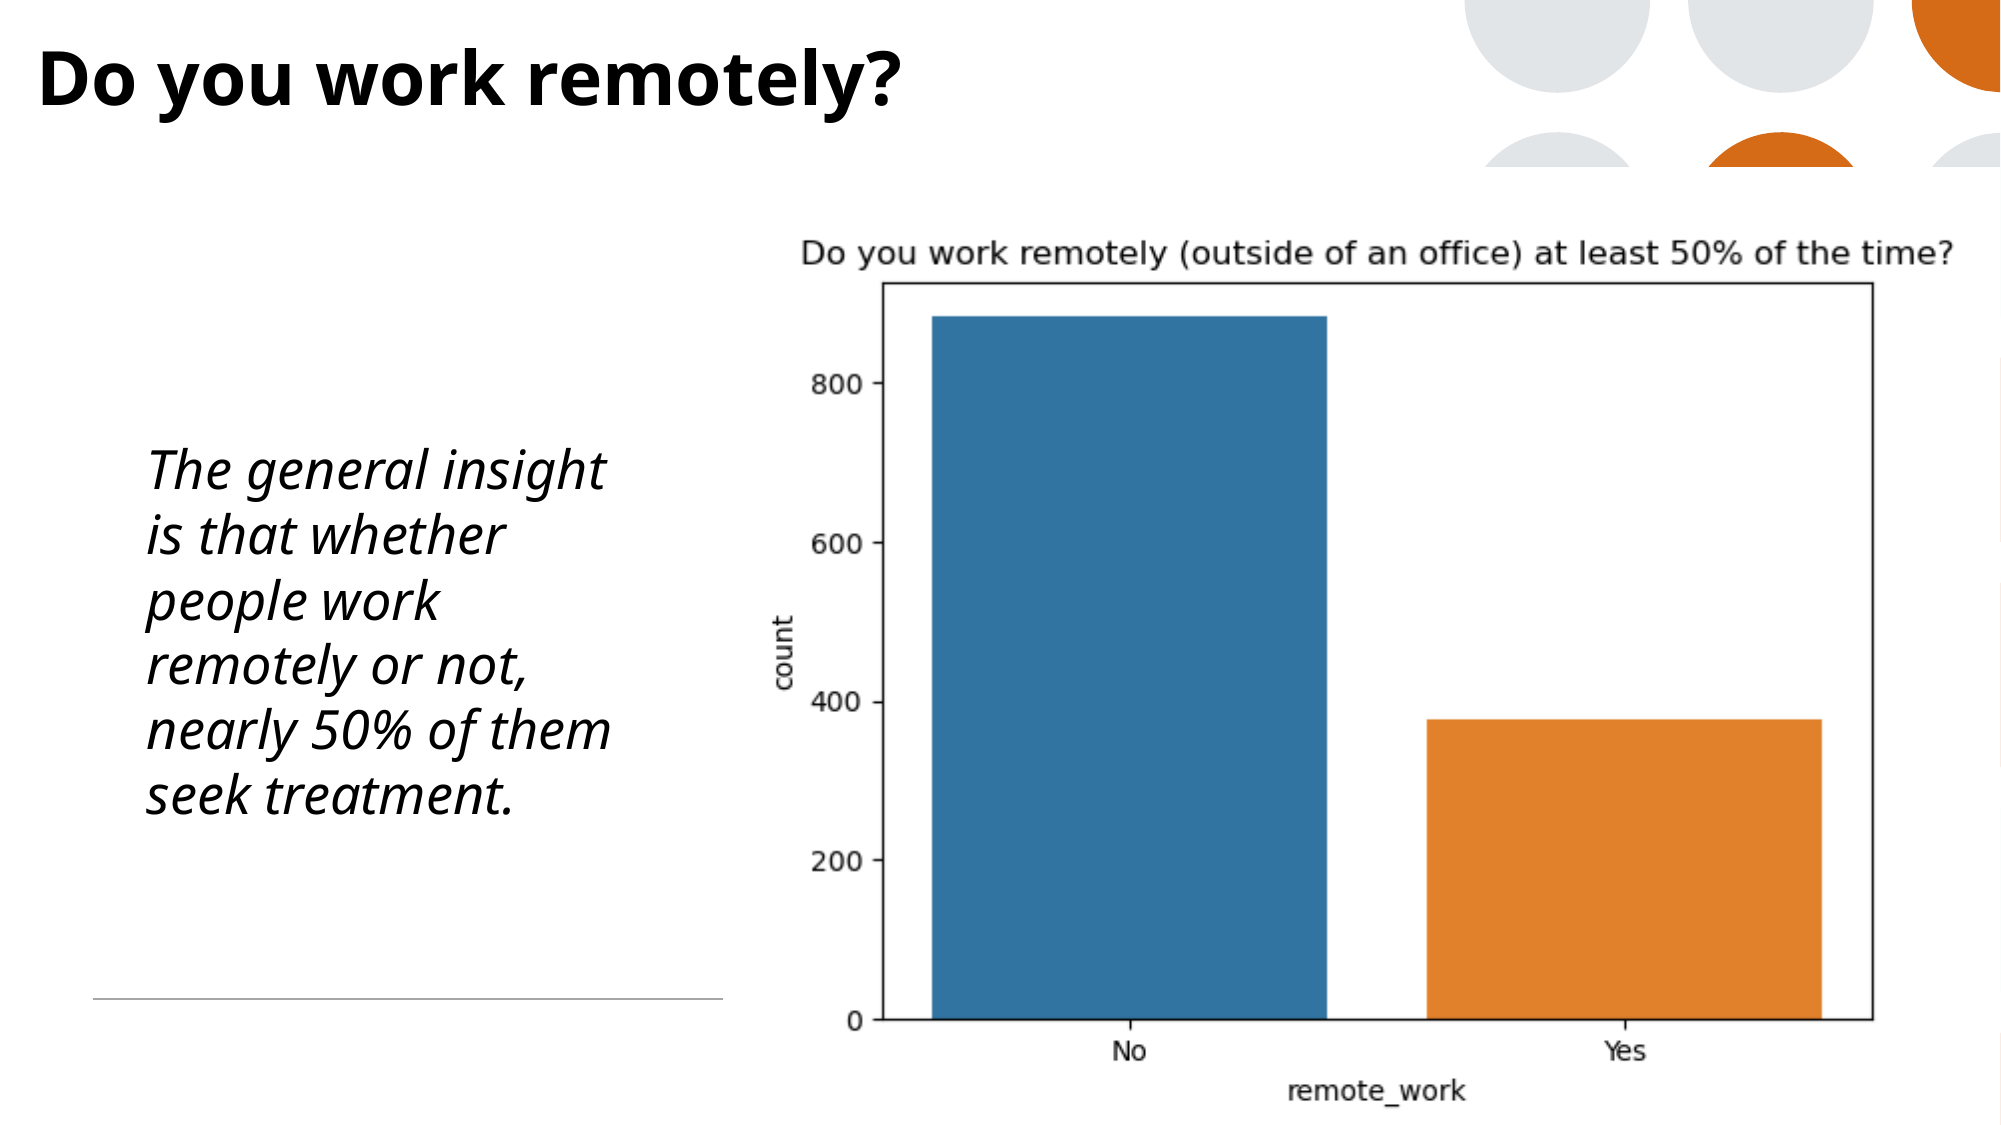

# Do you work remotely?
The general insight is that whether people work remotely or not, nearly 50% of them seek treatment.